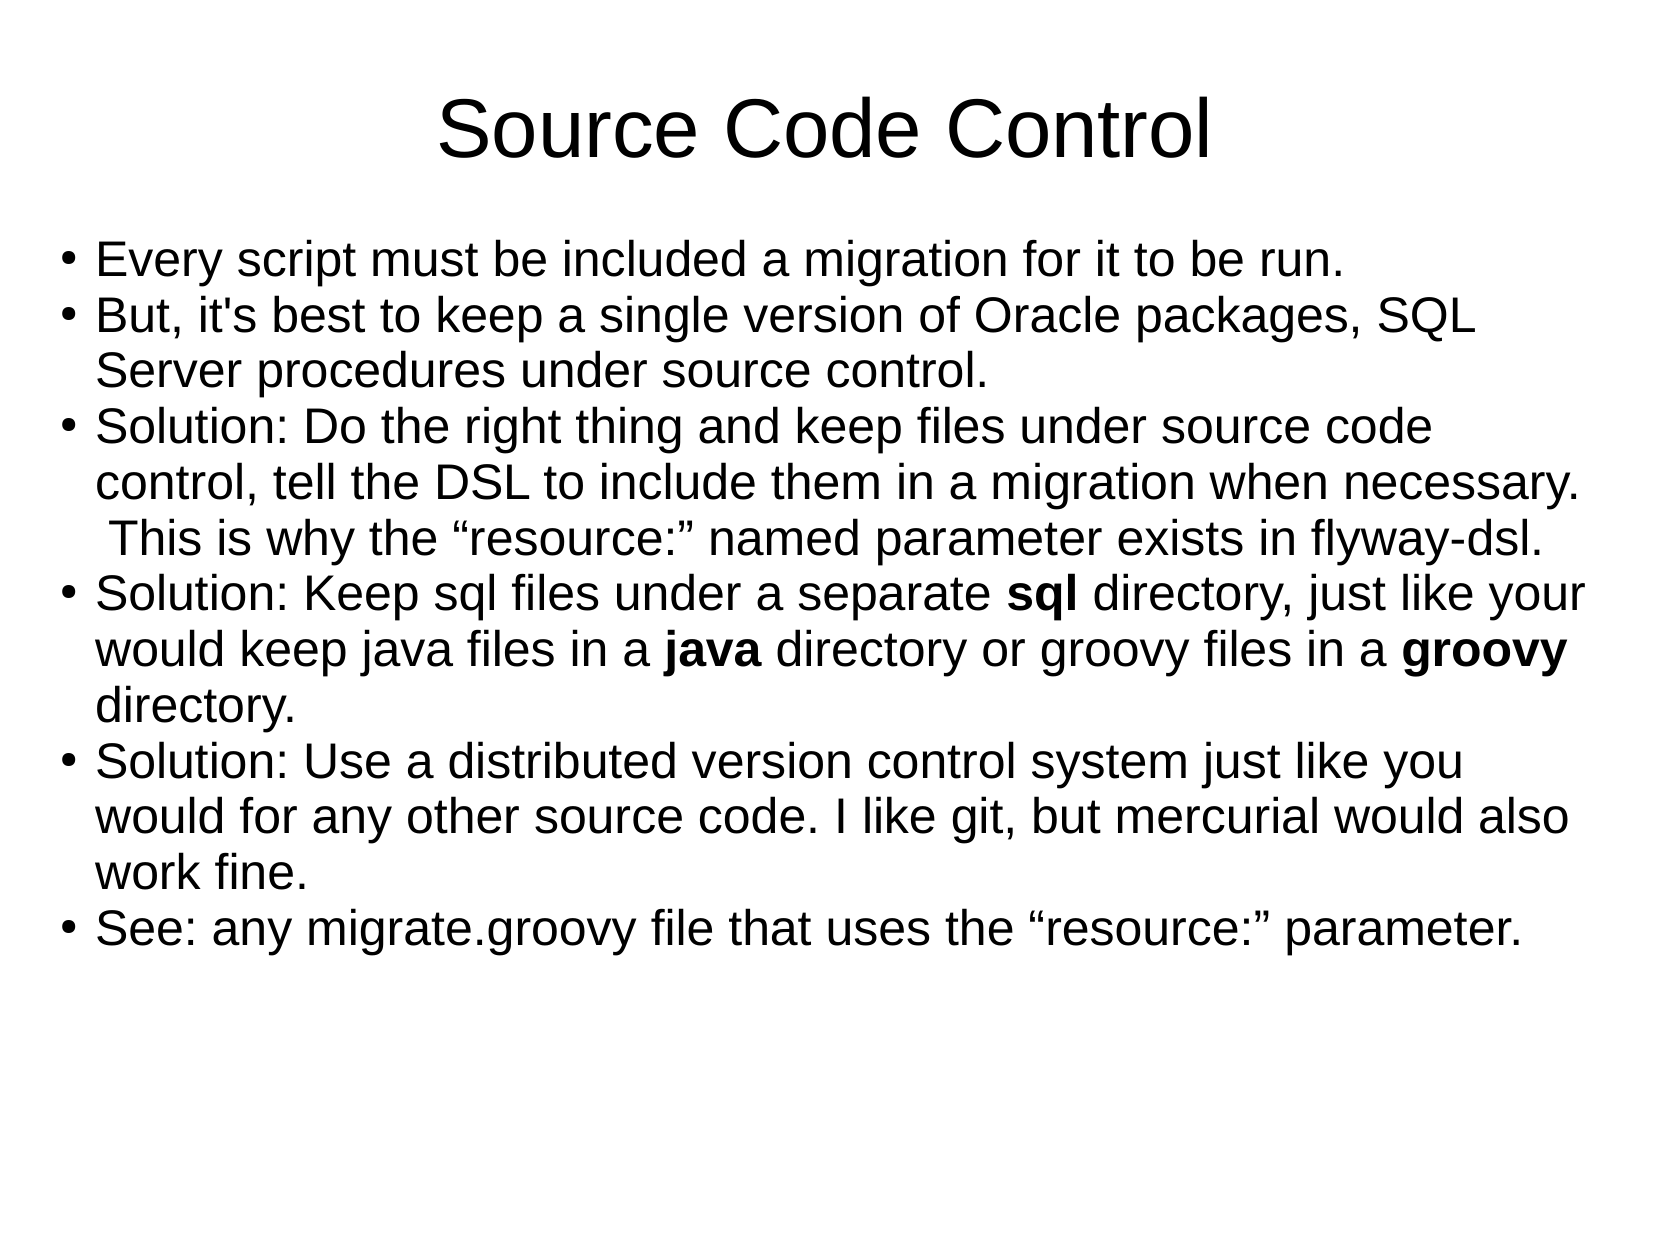

Source Code Control
Every script must be included a migration for it to be run.
But, it's best to keep a single version of Oracle packages, SQL Server procedures under source control.
Solution: Do the right thing and keep files under source code control, tell the DSL to include them in a migration when necessary. This is why the “resource:” named parameter exists in flyway-dsl.
Solution: Keep sql files under a separate sql directory, just like your would keep java files in a java directory or groovy files in a groovy directory.
Solution: Use a distributed version control system just like you would for any other source code. I like git, but mercurial would also work fine.
See: any migrate.groovy file that uses the “resource:” parameter.